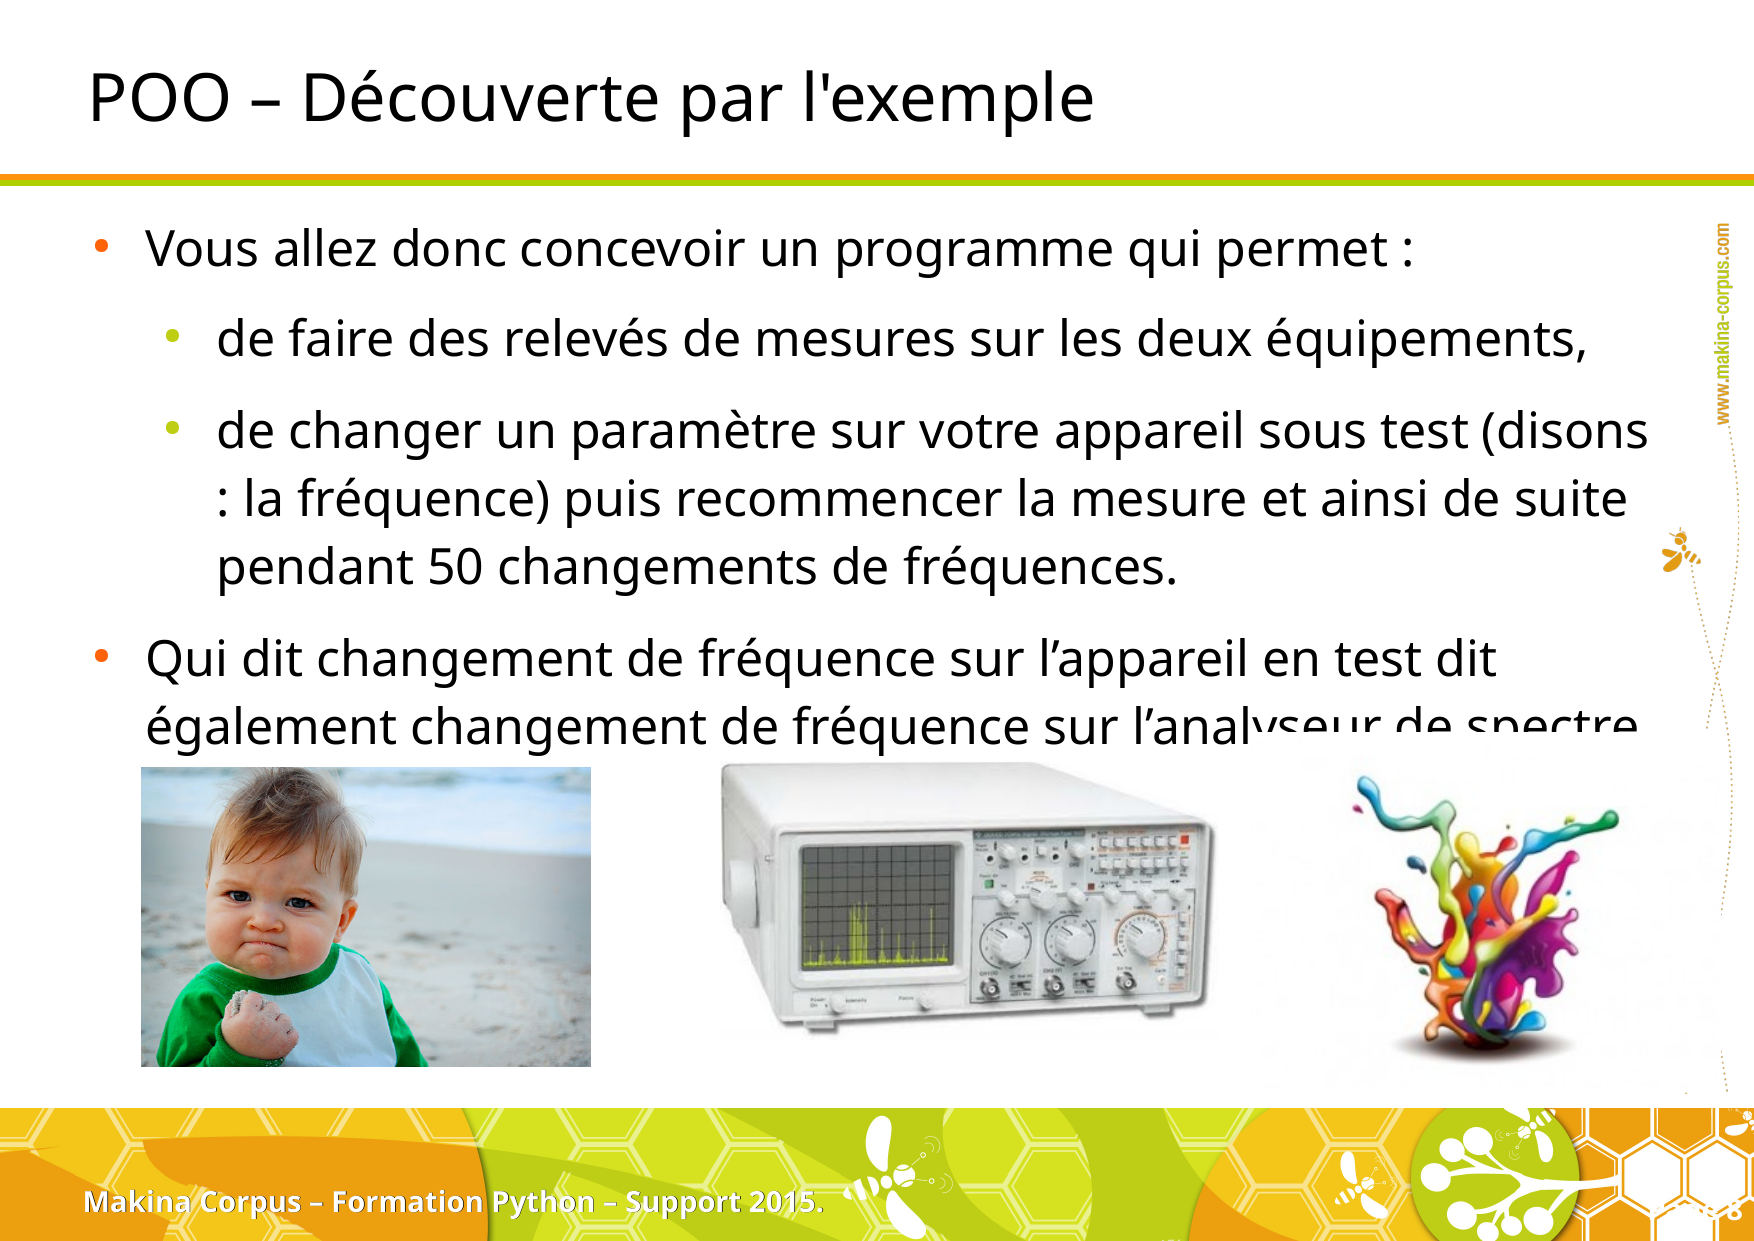

# POO – Découverte par l'exemple
Vous allez donc concevoir un programme qui permet :
de faire des relevés de mesures sur les deux équipements,
de changer un paramètre sur votre appareil sous test (disons : la fréquence) puis recommencer la mesure et ainsi de suite pendant 50 changements de fréquences.
Qui dit changement de fréquence sur l’appareil en test dit également changement de fréquence sur l’analyseur de spectre (bien sur)
tesg
8